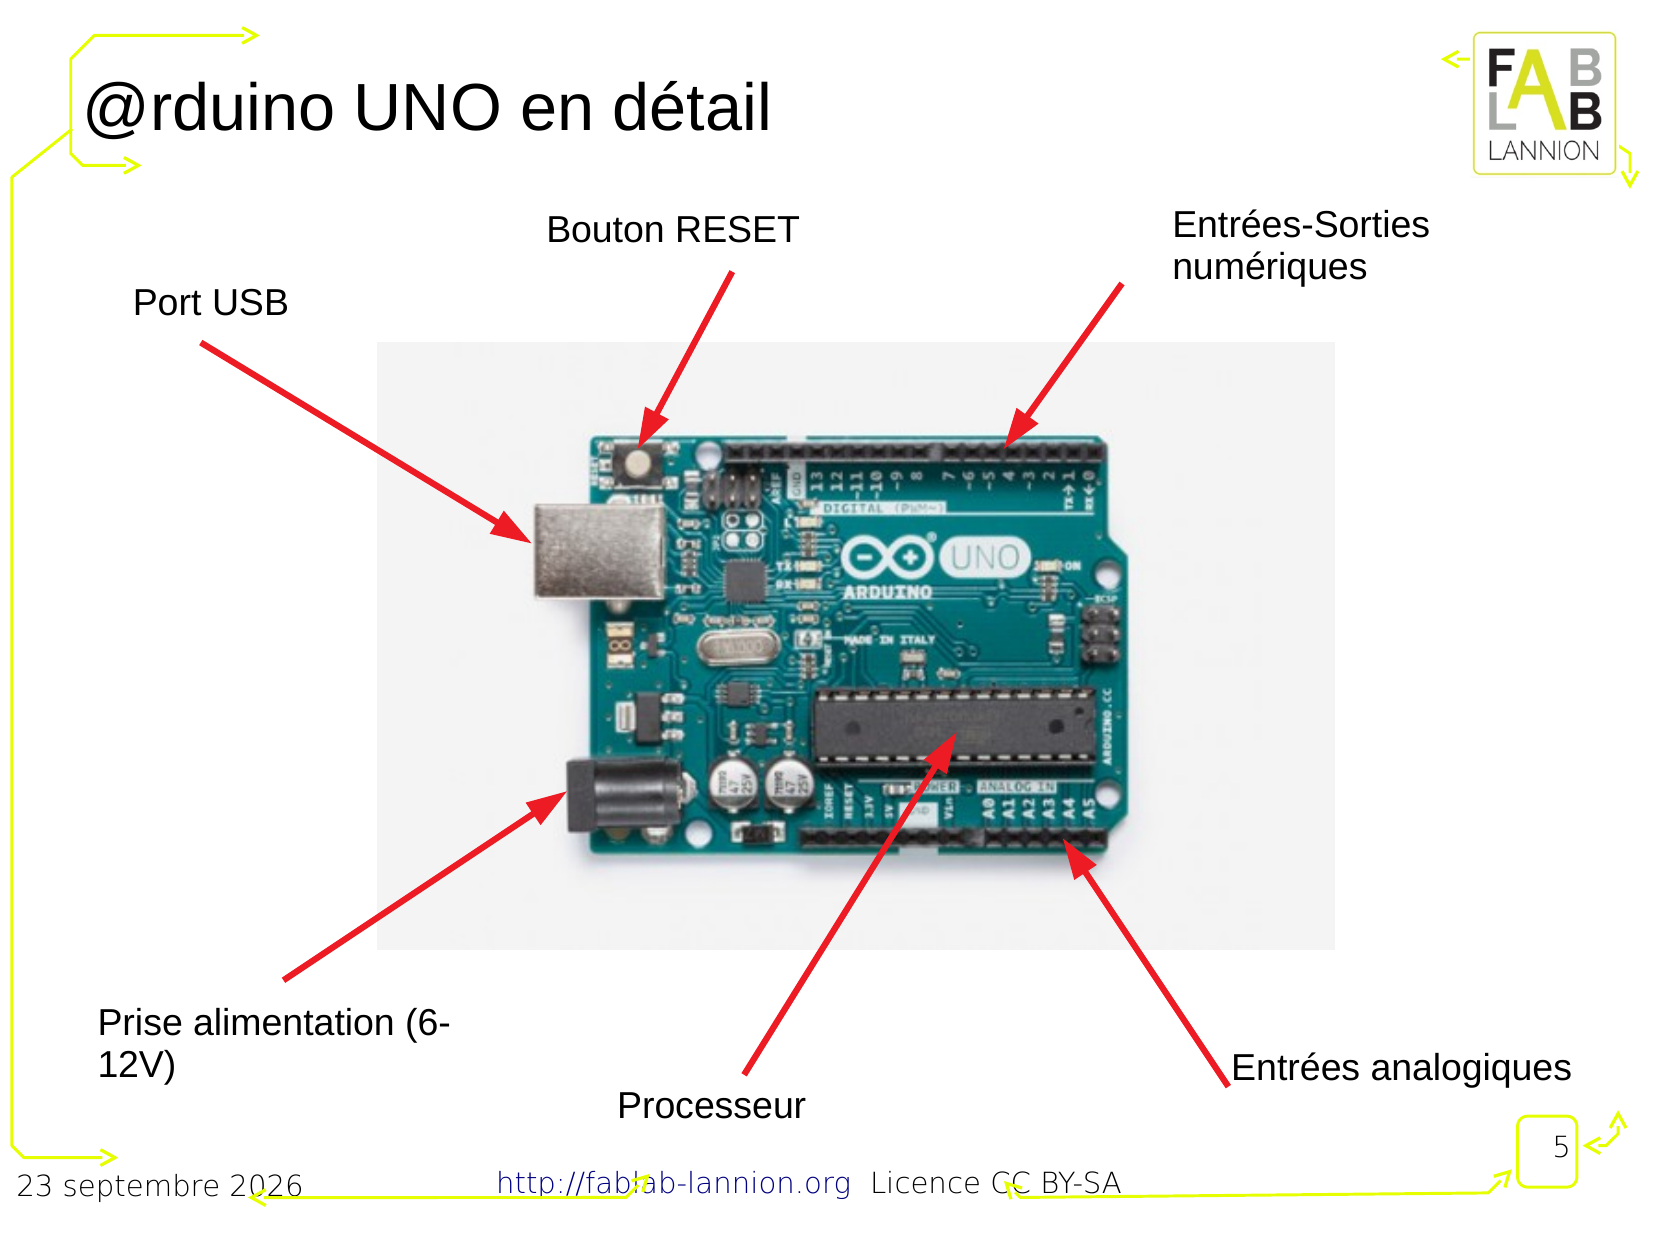

# @rduino UNO en détail
Entrées-Sorties numériques
Bouton RESET
Port USB
Prise alimentation (6-12V)
Entrées analogiques
Processeur
5